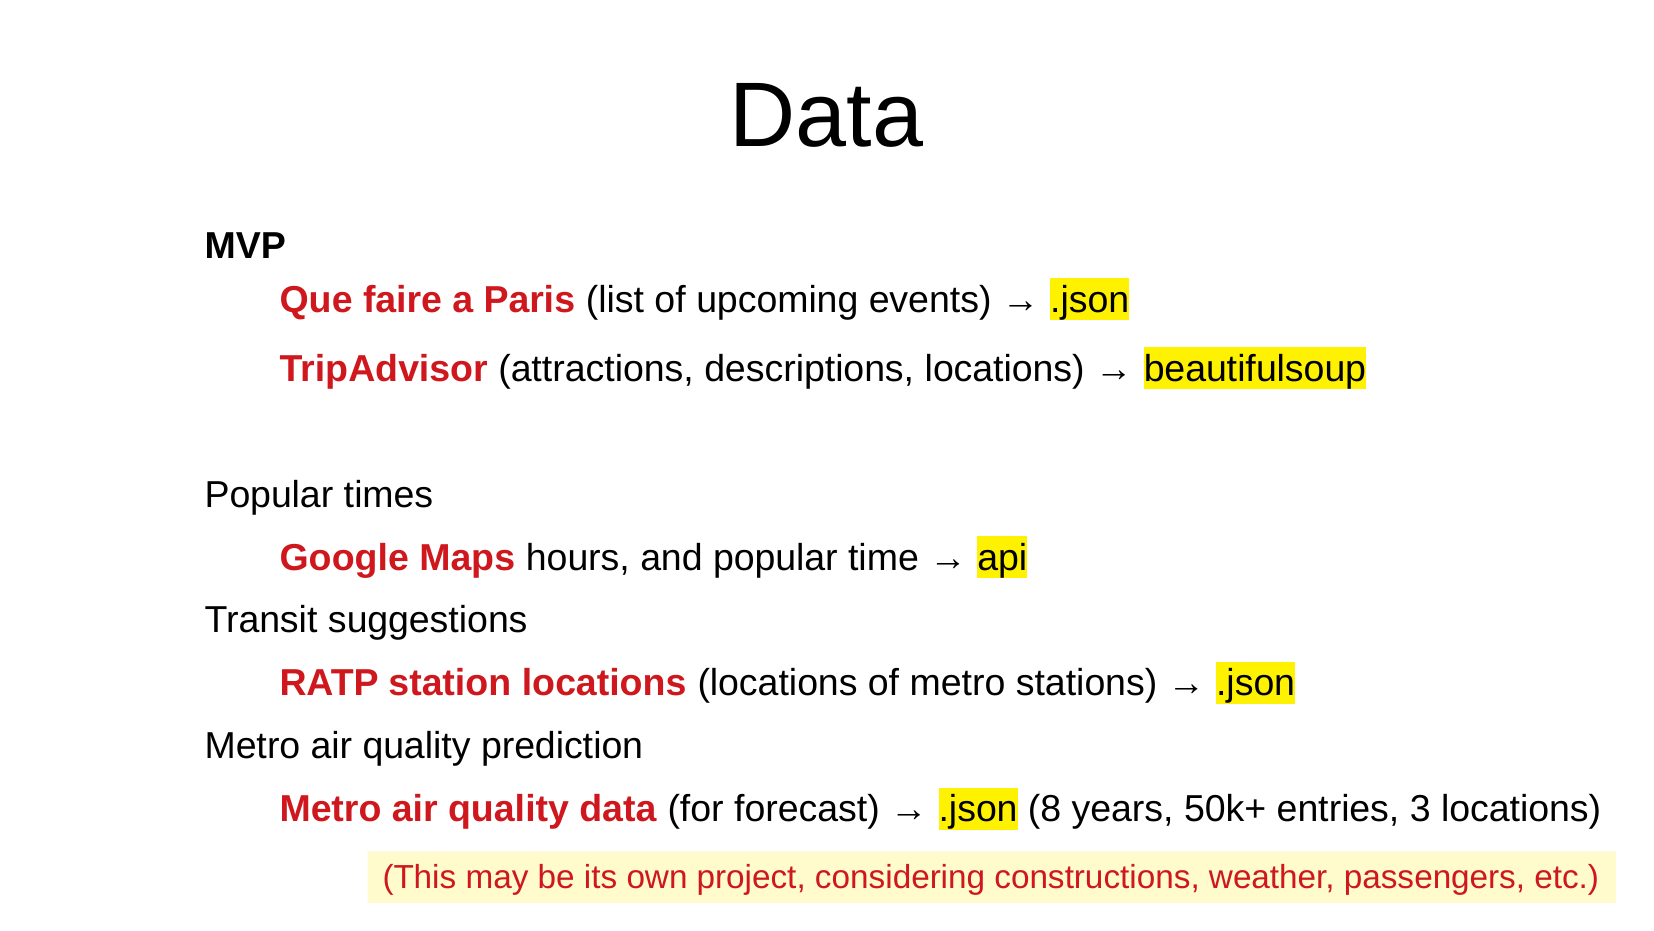

# Data
MVP
	Que faire a Paris (list of upcoming events) → .json
	TripAdvisor (attractions, descriptions, locations) → beautifulsoup
Popular times
	Google Maps hours, and popular time → api
Transit suggestions
	RATP station locations (locations of metro stations) → .json
Metro air quality prediction
	Metro air quality data (for forecast) → .json (8 years, 50k+ entries, 3 locations)
(This may be its own project, considering constructions, weather, passengers, etc.)